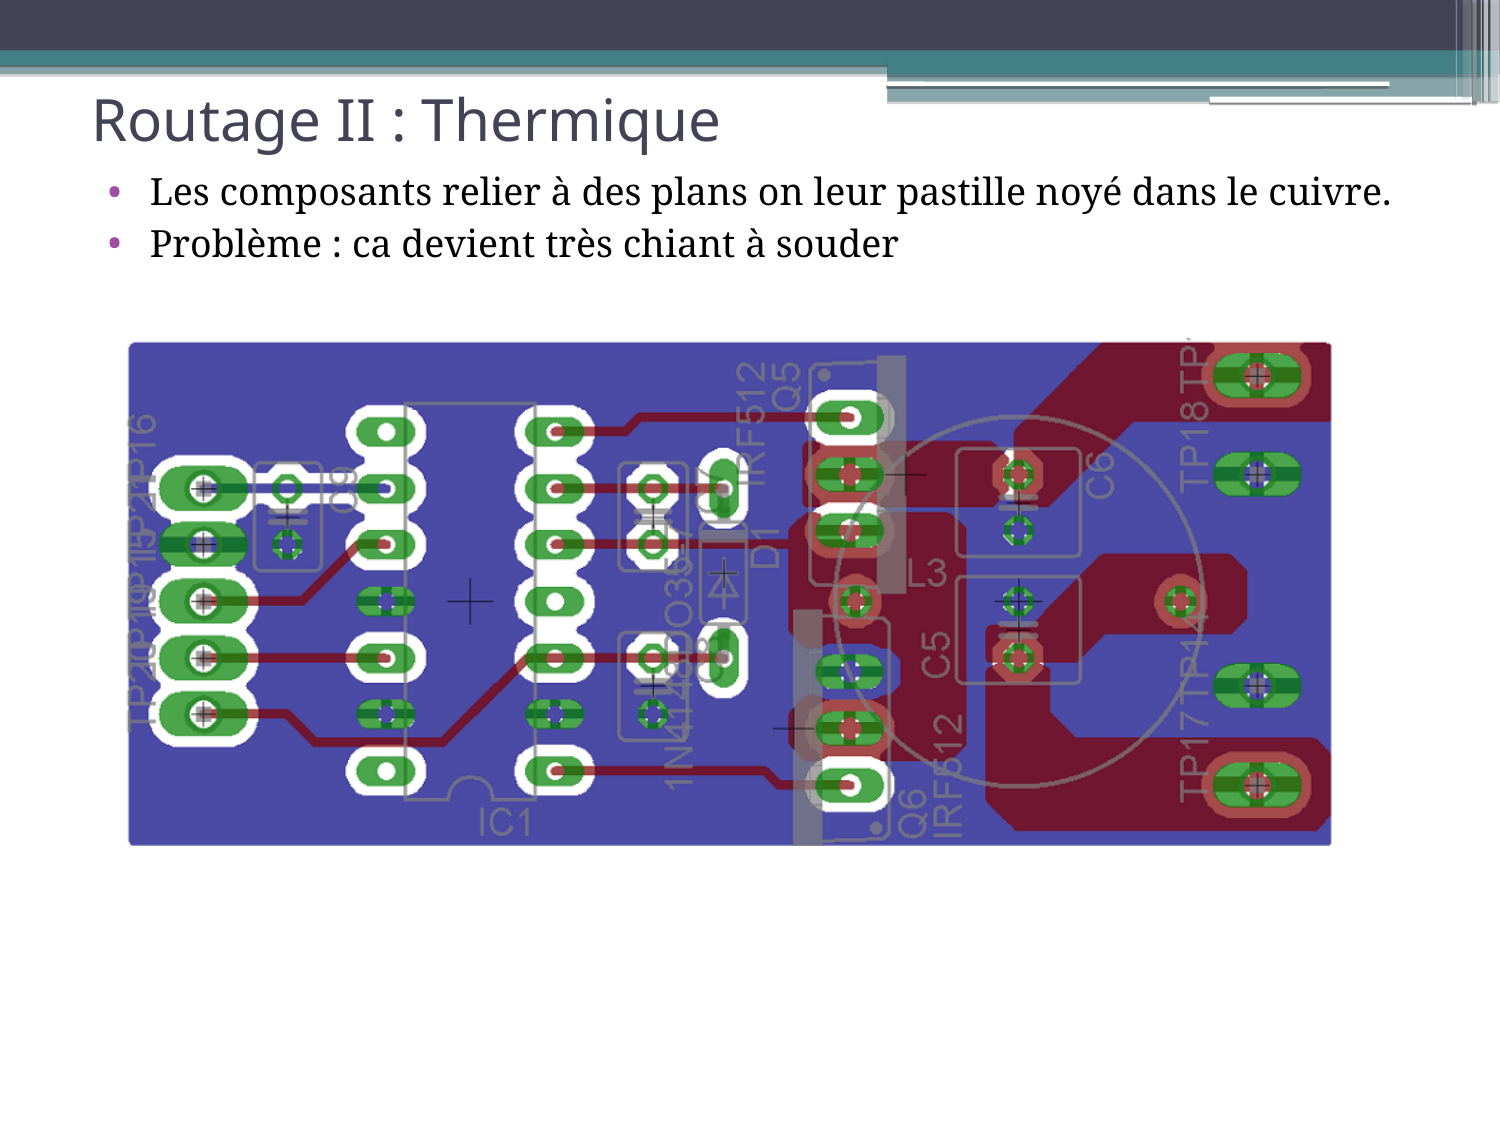

# Routage II : Thermique
Les composants relier à des plans on leur pastille noyé dans le cuivre.
Problème : ca devient très chiant à souder